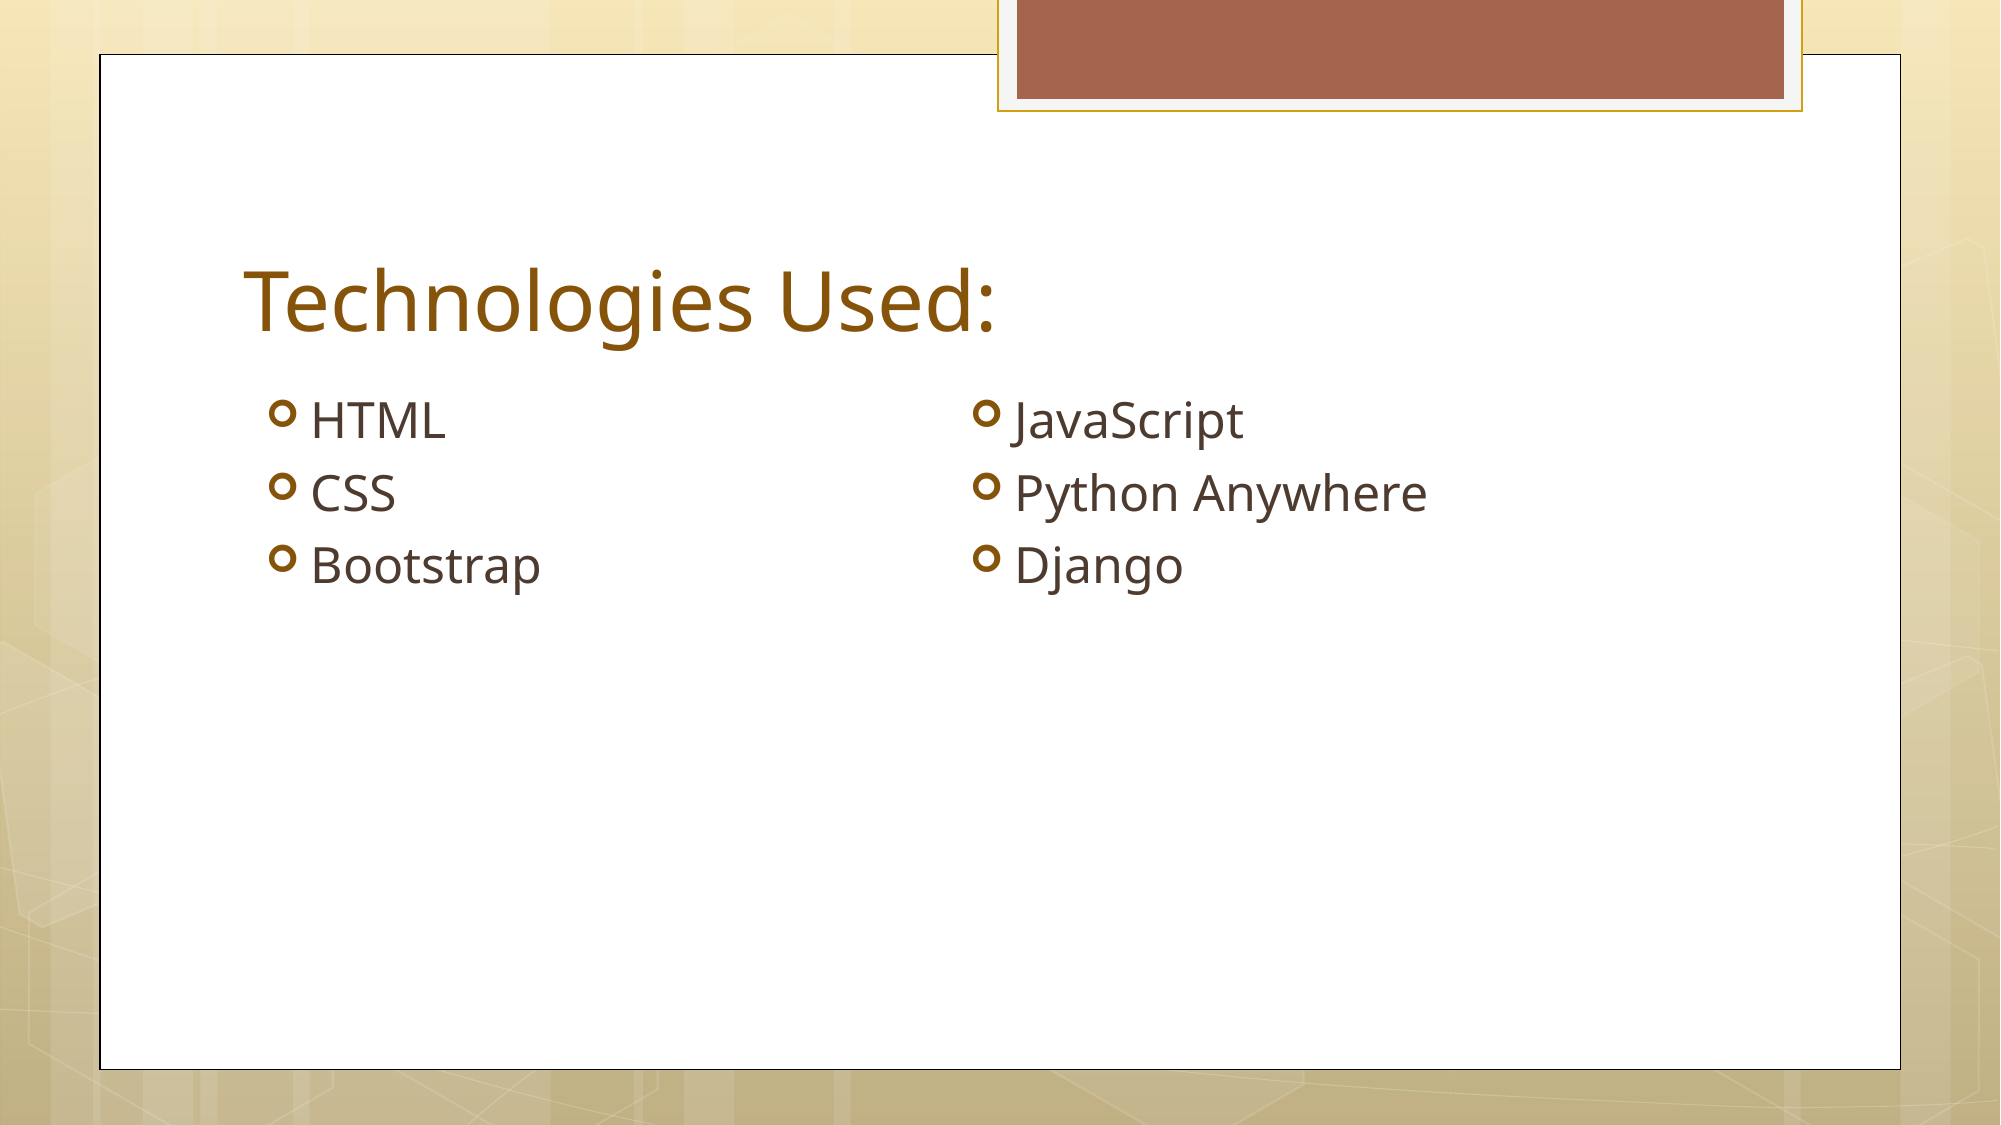

# Technologies Used:
HTML
CSS
Bootstrap
JavaScript
Python Anywhere
Django